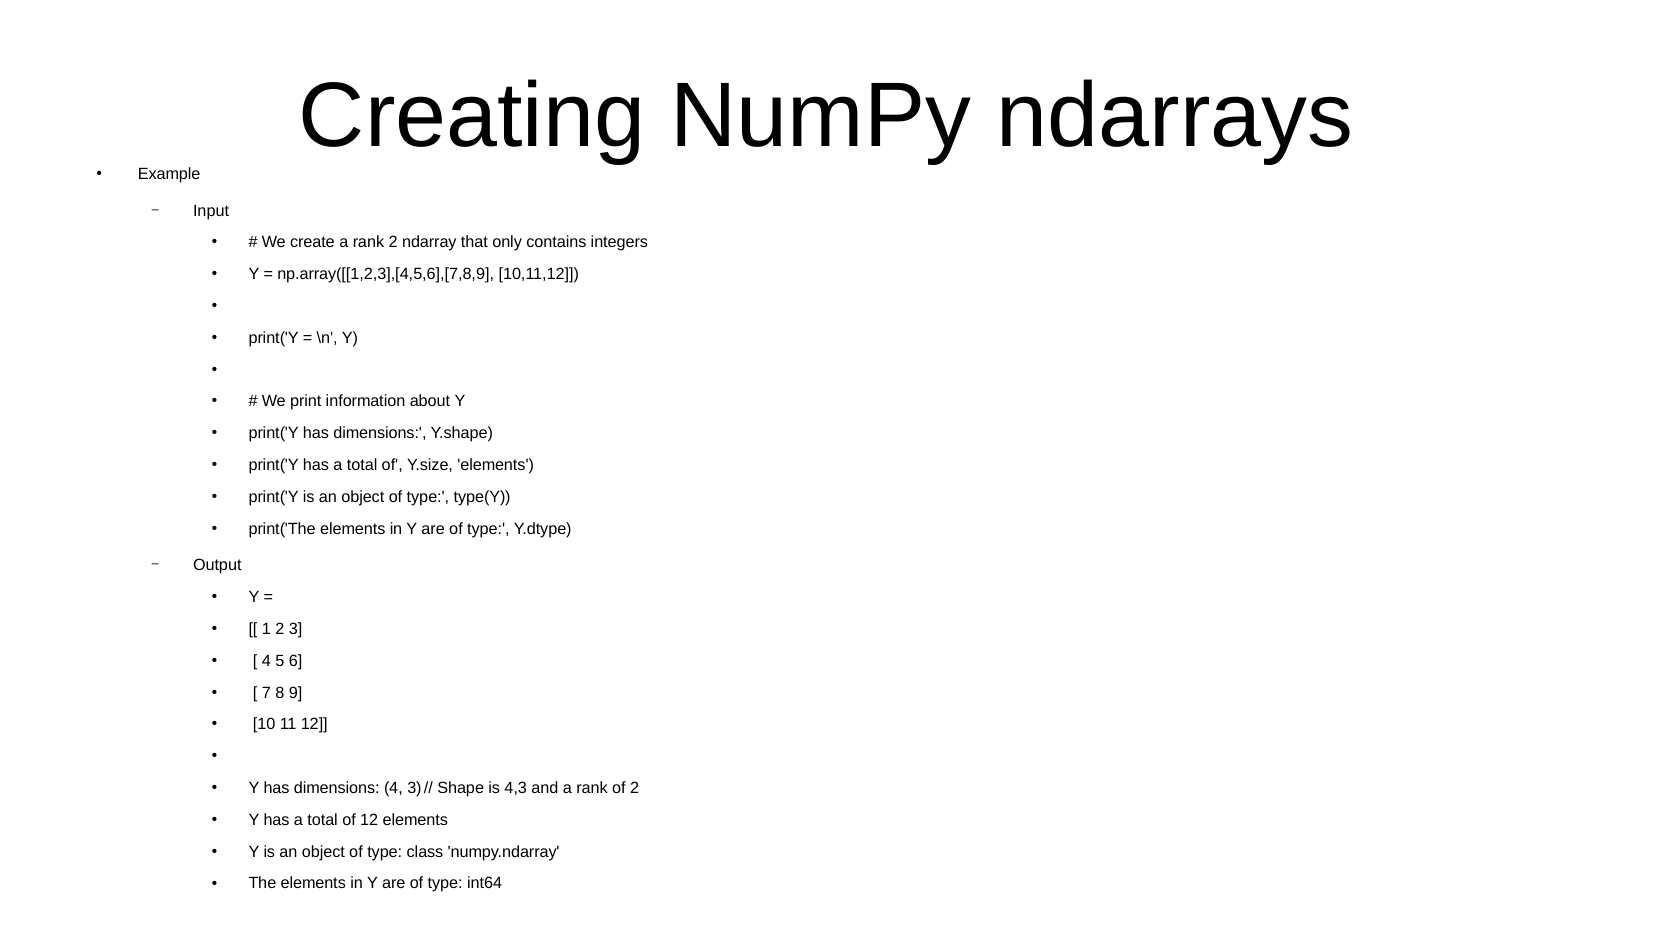

# Creating NumPy ndarrays
Example
Input
# We create a rank 2 ndarray that only contains integers
Y = np.array([[1,2,3],[4,5,6],[7,8,9], [10,11,12]])
print('Y = \n', Y)
# We print information about Y
print('Y has dimensions:', Y.shape)
print('Y has a total of', Y.size, 'elements')
print('Y is an object of type:', type(Y))
print('The elements in Y are of type:', Y.dtype)
Output
Y =
[[ 1 2 3]
 [ 4 5 6]
 [ 7 8 9]
 [10 11 12]]
Y has dimensions: (4, 3)		// Shape is 4,3 and a rank of 2
Y has a total of 12 elements
Y is an object of type: class 'numpy.ndarray'
The elements in Y are of type: int64